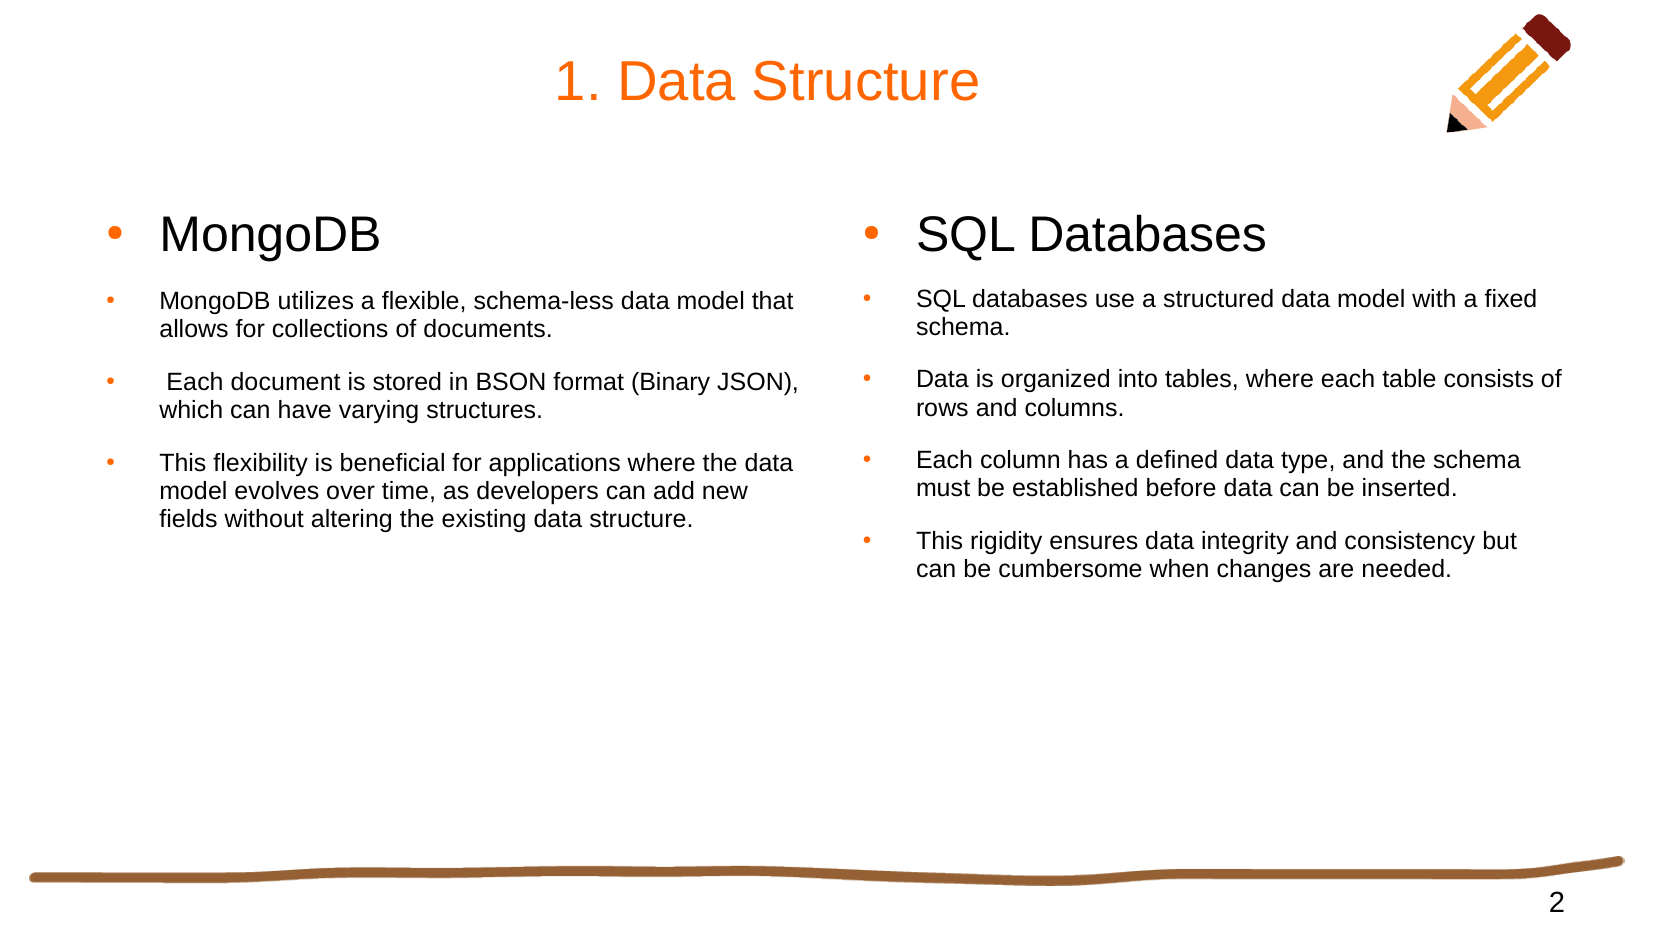

# 1. Data Structure
MongoDB
MongoDB utilizes a flexible, schema-less data model that allows for collections of documents.
 Each document is stored in BSON format (Binary JSON), which can have varying structures.
This flexibility is beneficial for applications where the data model evolves over time, as developers can add new fields without altering the existing data structure.
SQL Databases
SQL databases use a structured data model with a fixed schema.
Data is organized into tables, where each table consists of rows and columns.
Each column has a defined data type, and the schema must be established before data can be inserted.
This rigidity ensures data integrity and consistency but can be cumbersome when changes are needed.
2